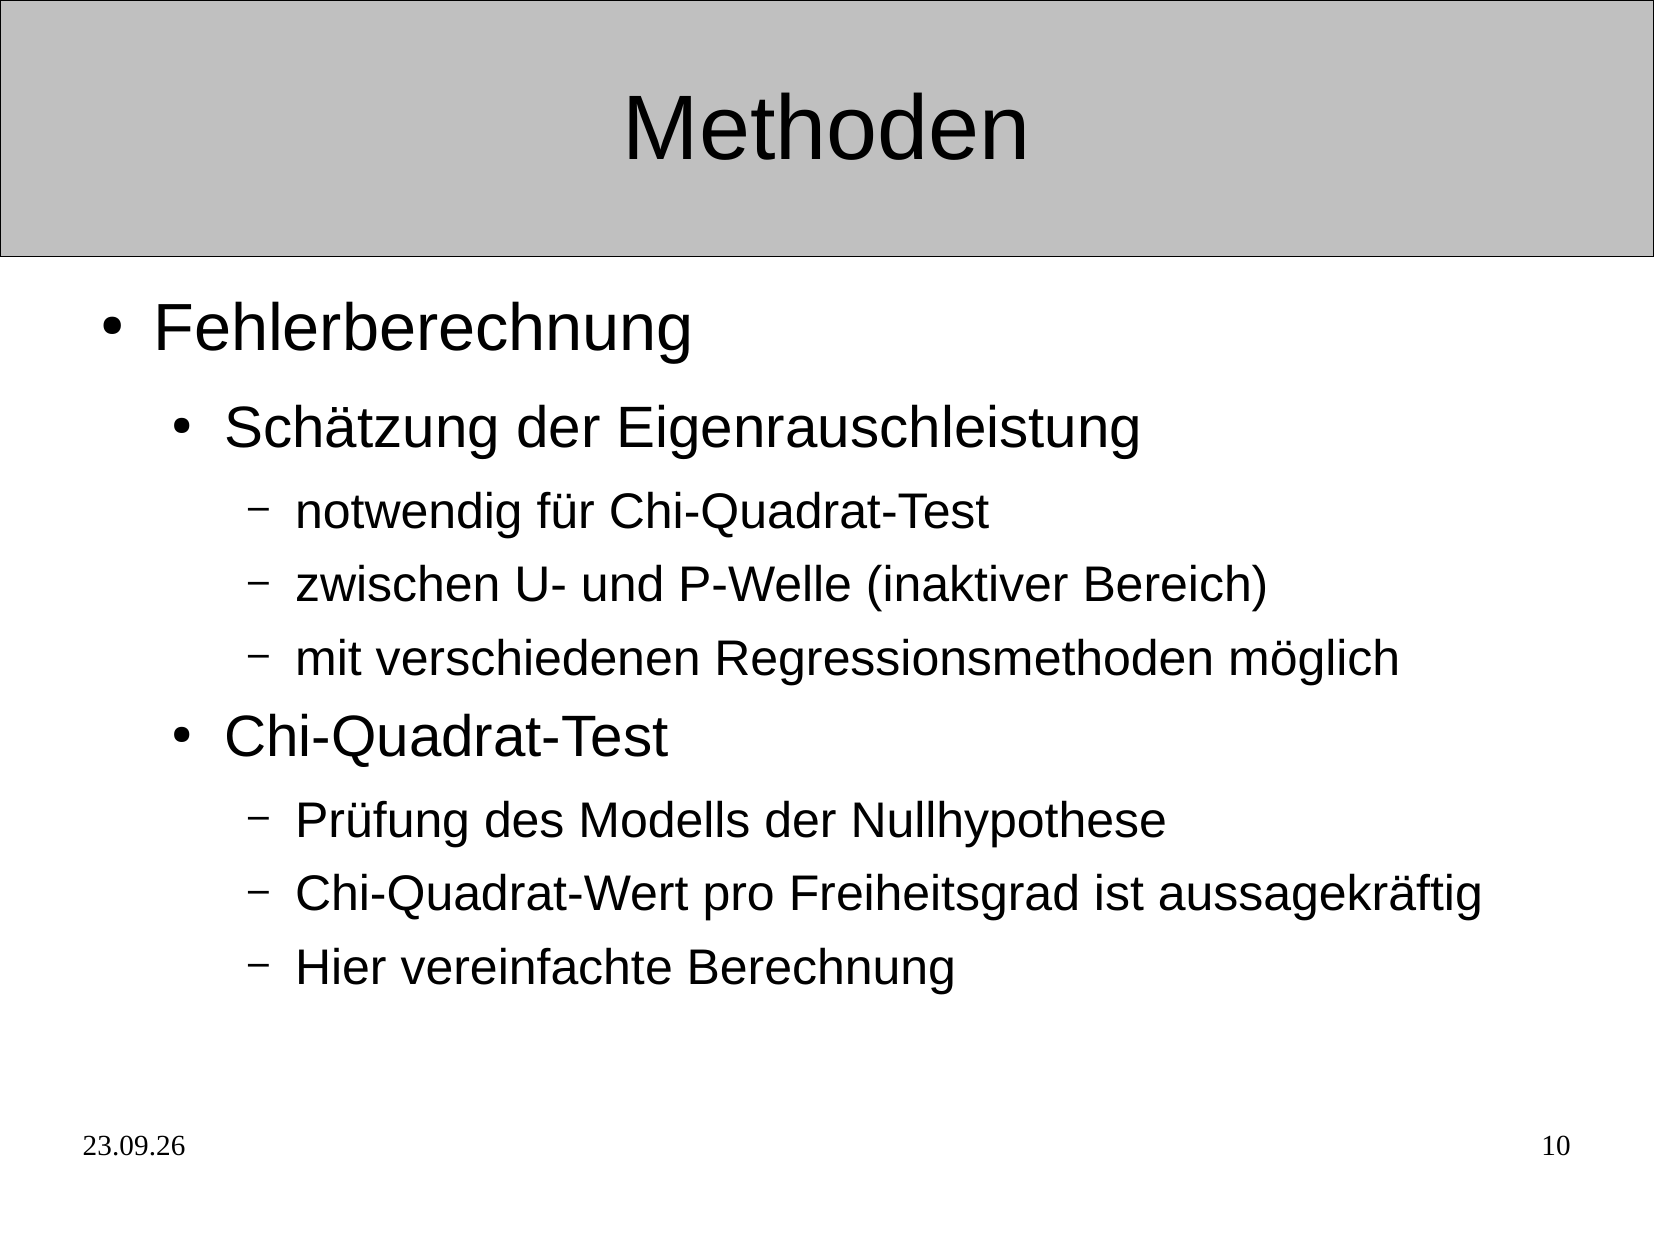

Methoden
# Fehlerberechnung
Schätzung der Eigenrauschleistung
notwendig für Chi-Quadrat-Test
zwischen U- und P-Welle (inaktiver Bereich)
mit verschiedenen Regressionsmethoden möglich
Chi-Quadrat-Test
Prüfung des Modells der Nullhypothese
Chi-Quadrat-Wert pro Freiheitsgrad ist aussagekräftig
Hier vereinfachte Berechnung
10